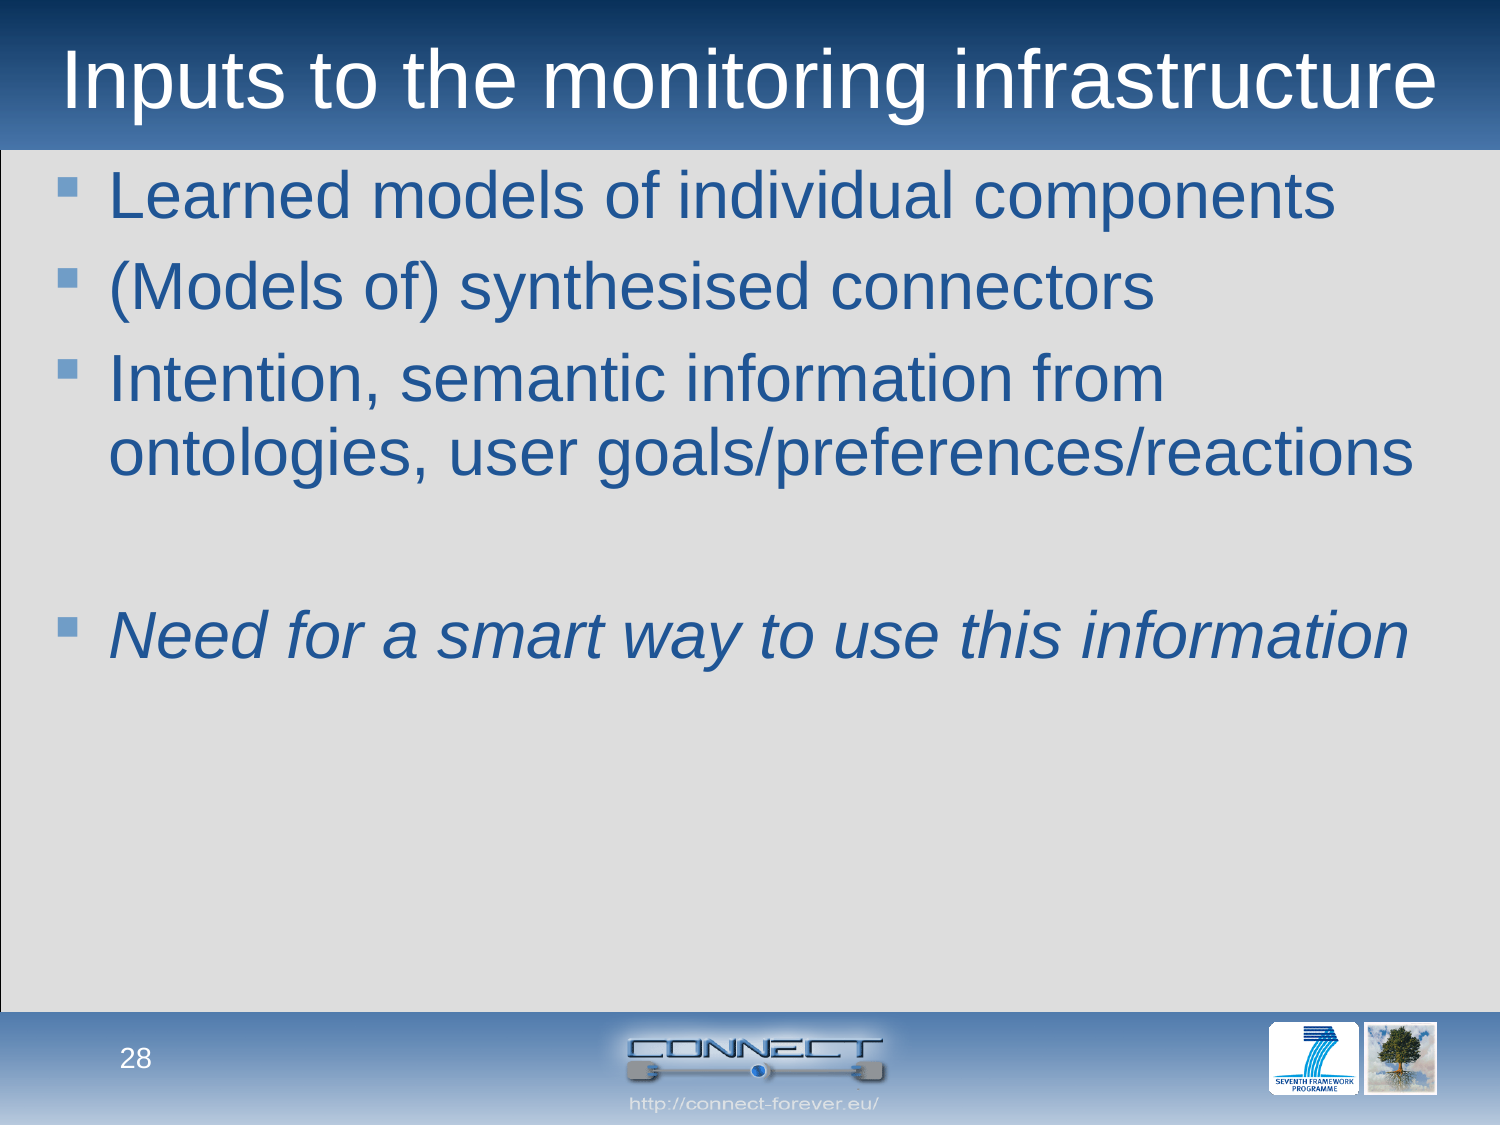

# Inputs to the monitoring infrastructure
Learned models of individual components
(Models of) synthesised connectors
Intention, semantic information from ontologies, user goals/preferences/reactions
Need for a smart way to use this information
28